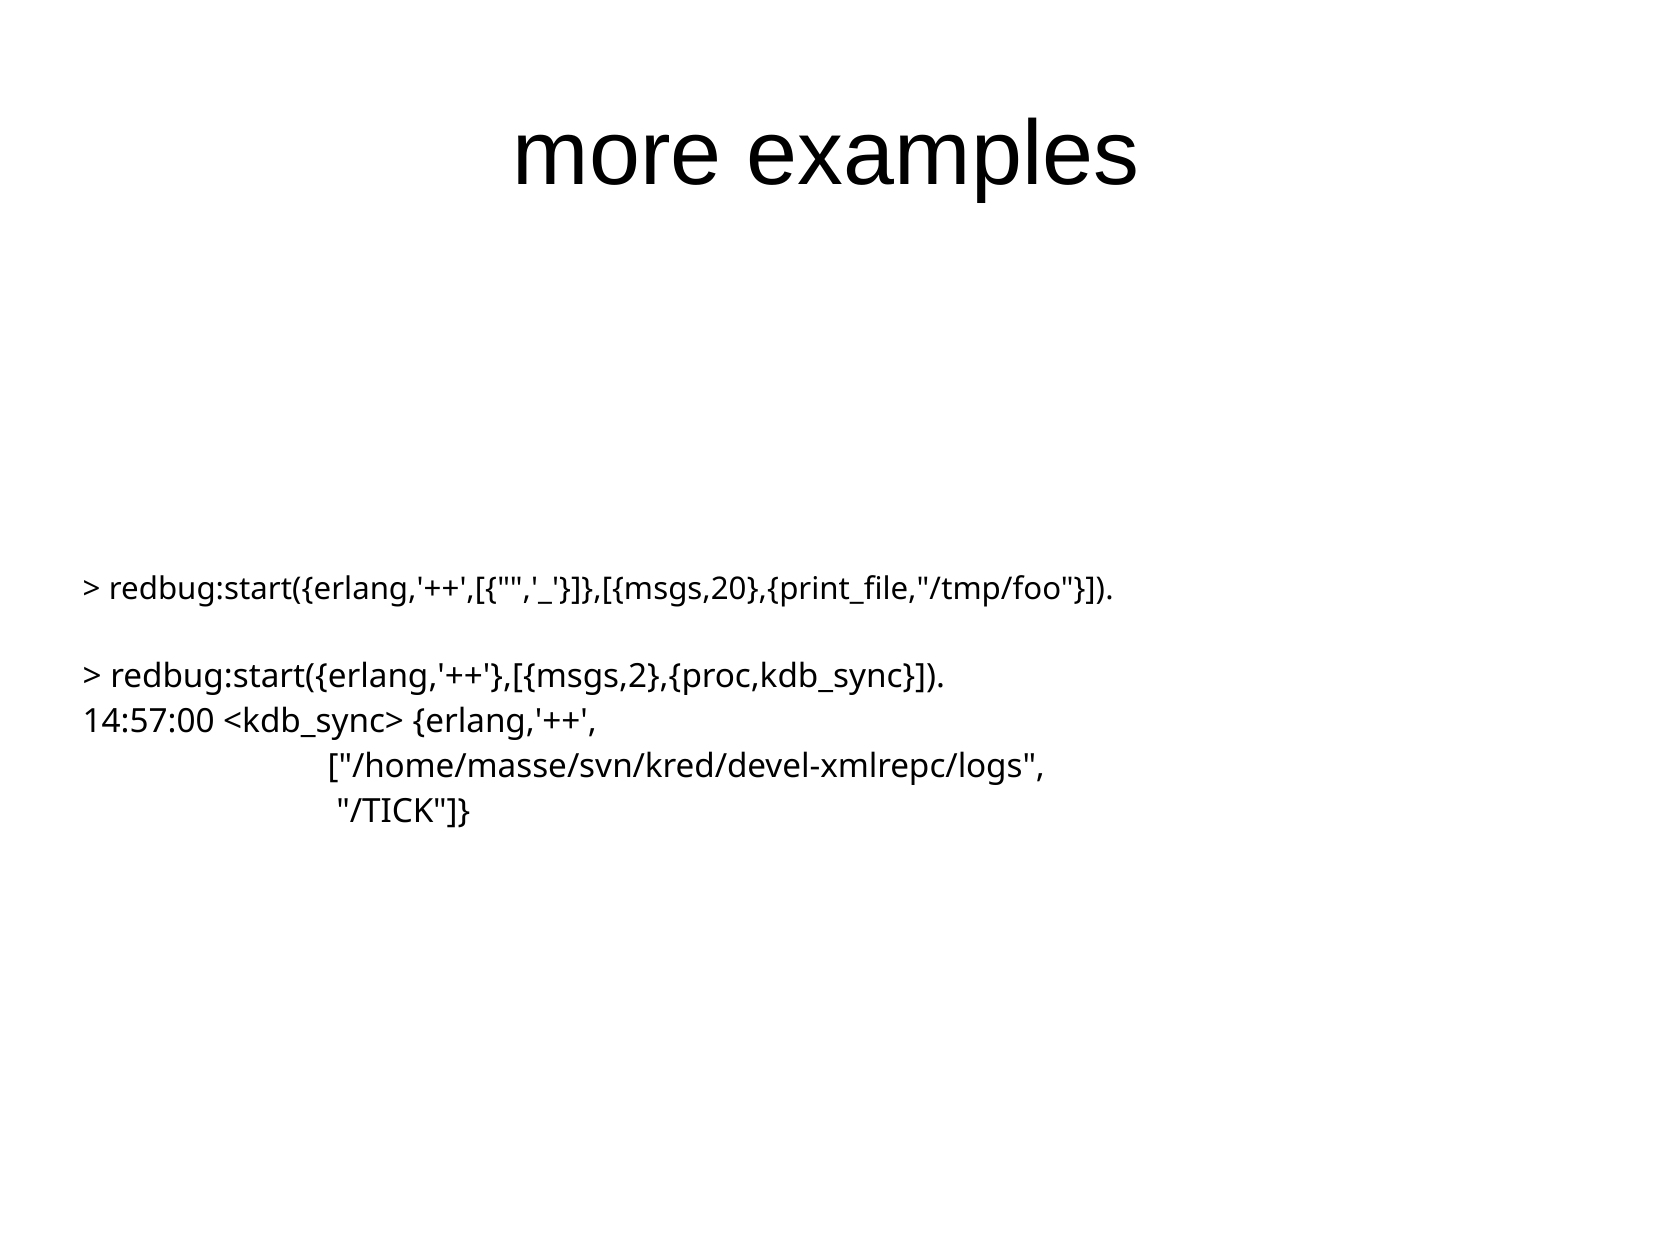

# more examples
> redbug:start({erlang,'++',[{"",'_'}]},[{msgs,20},{print_file,"/tmp/foo"}]).
> redbug:start({erlang,'++'},[{msgs,2},{proc,kdb_sync}]).
14:57:00 <kdb_sync> {erlang,'++',
 ["/home/masse/svn/kred/devel-xmlrepc/logs",
 "/TICK"]}